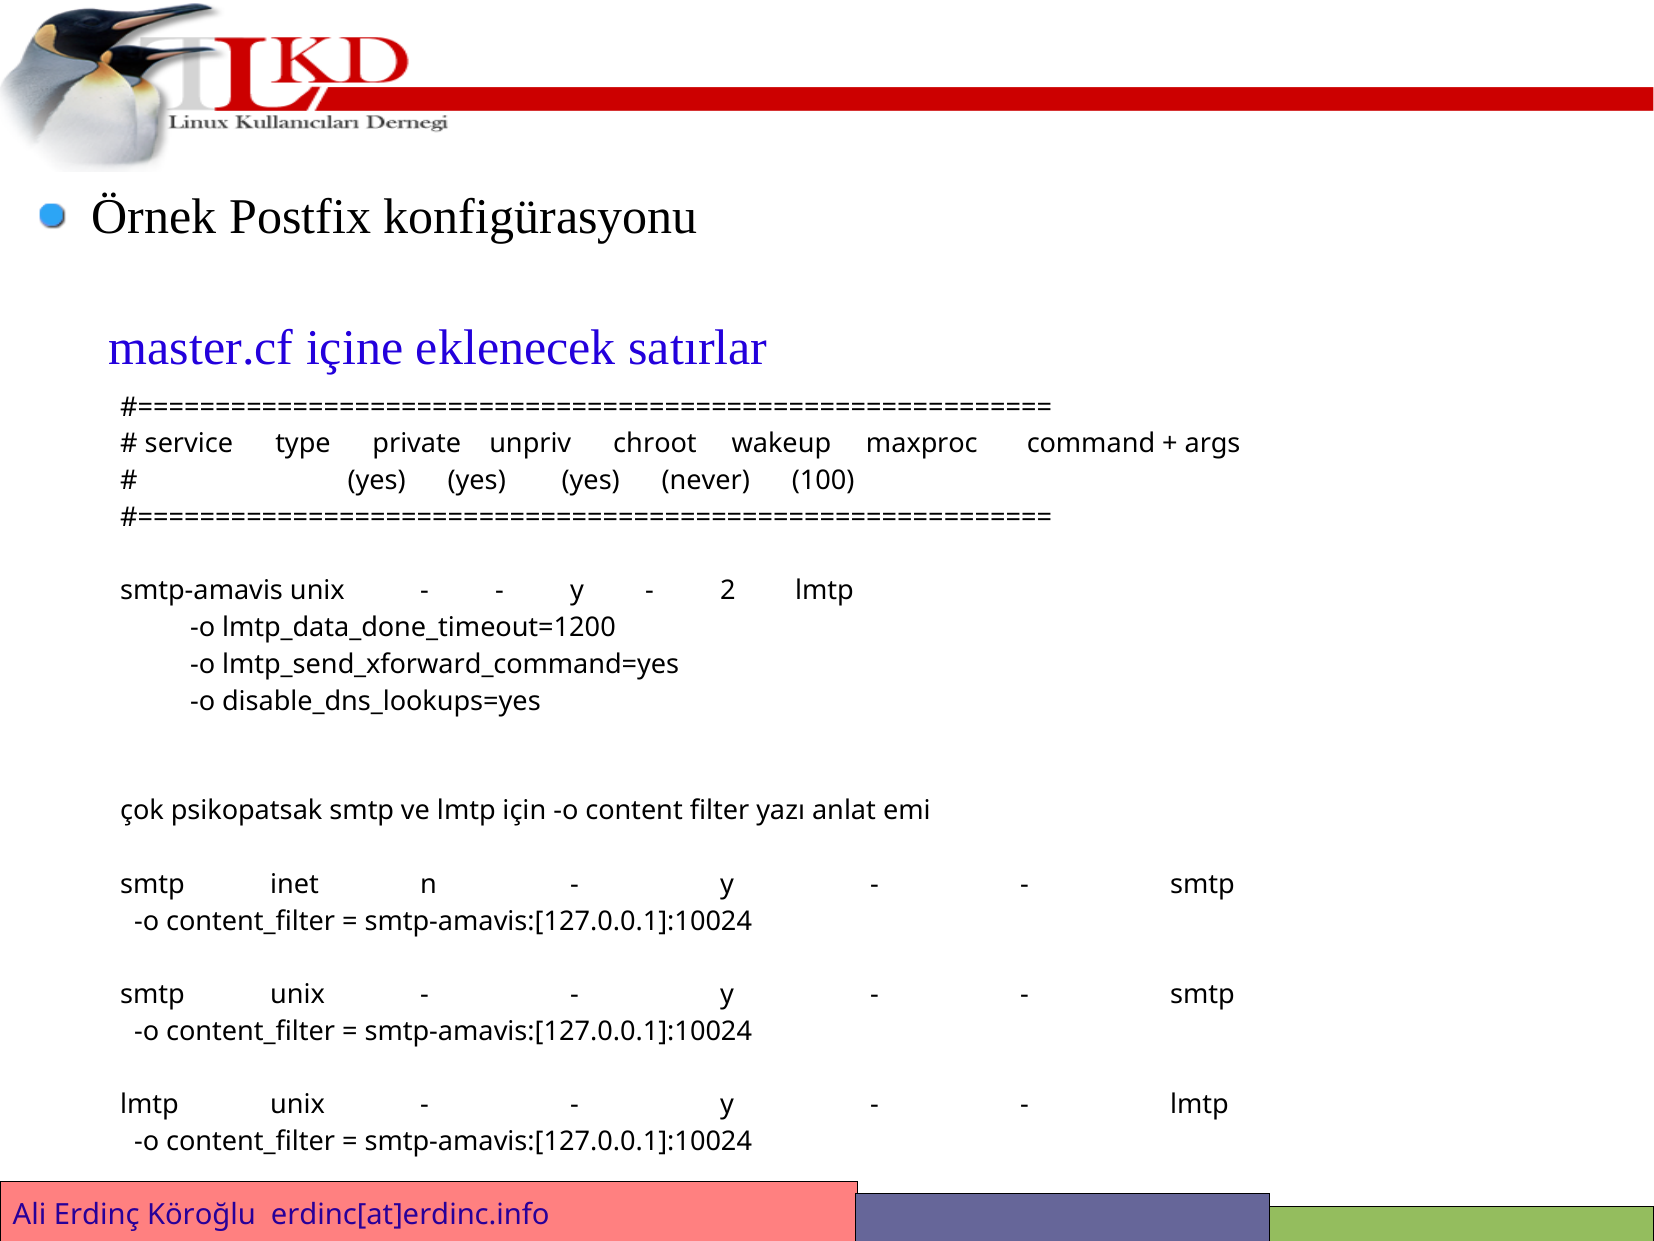

Örnek Postfix konfigürasyonu
master.cf içine eklenecek satırlar
#===========================================================
# service type private unpriv chroot wakeup maxproc command + args
# (yes) (yes) (yes) (never) (100)
#===========================================================
smtp-amavis unix 	- 	- 	y 	- 	2 	lmtp
 -o lmtp_data_done_timeout=1200
 -o lmtp_send_xforward_command=yes
 -o disable_dns_lookups=yes
çok psikopatsak smtp ve lmtp için -o content filter yazı anlat emi
smtp		inet		n		-		y		-		-		smtp
 -o content_filter = smtp-amavis:[127.0.0.1]:10024
smtp		unix		-		-		y		-		-		smtp
 -o content_filter = smtp-amavis:[127.0.0.1]:10024
lmtp		unix		-		-		y		-		-		lmtp
 -o content_filter = smtp-amavis:[127.0.0.1]:10024
Ali Erdinç Köroğlu erdinc[at]erdinc.info http://www.erdinc.info